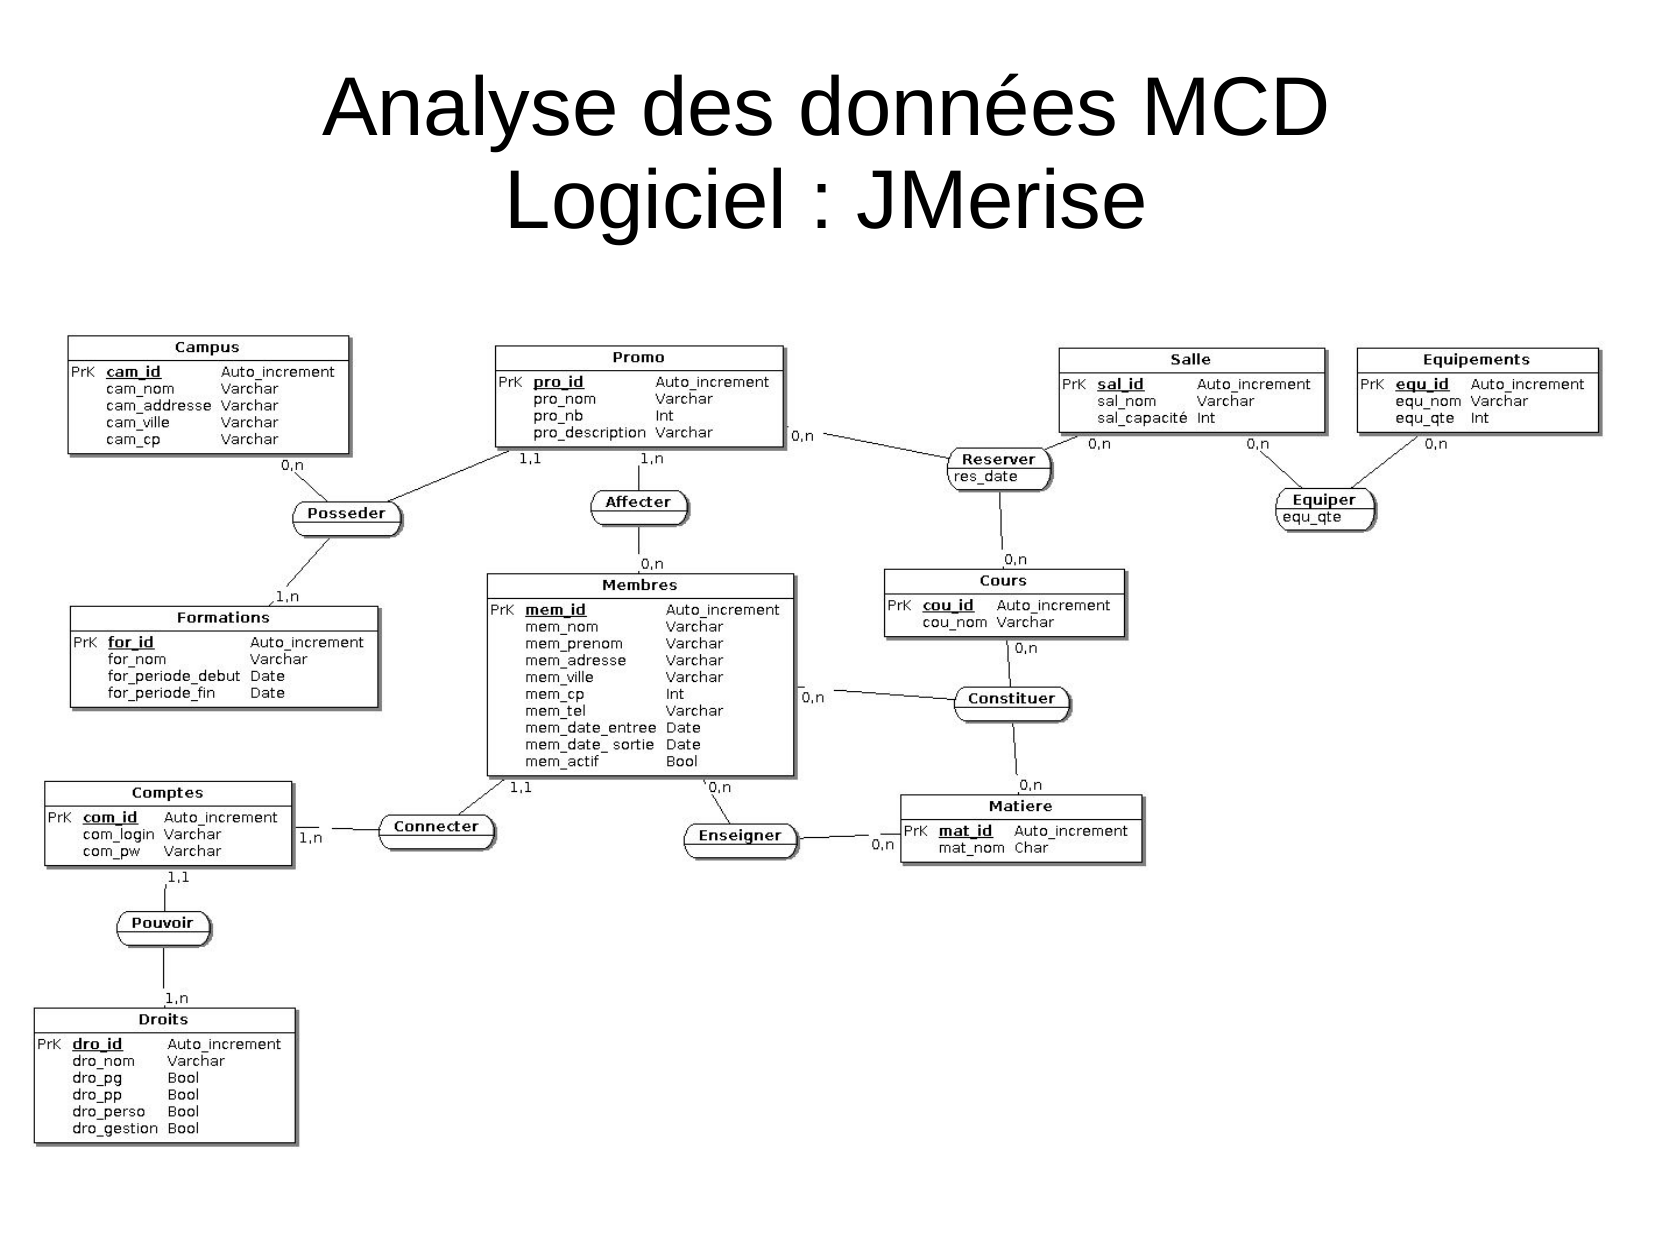

# Analyse des données MCD Logiciel : JMerise